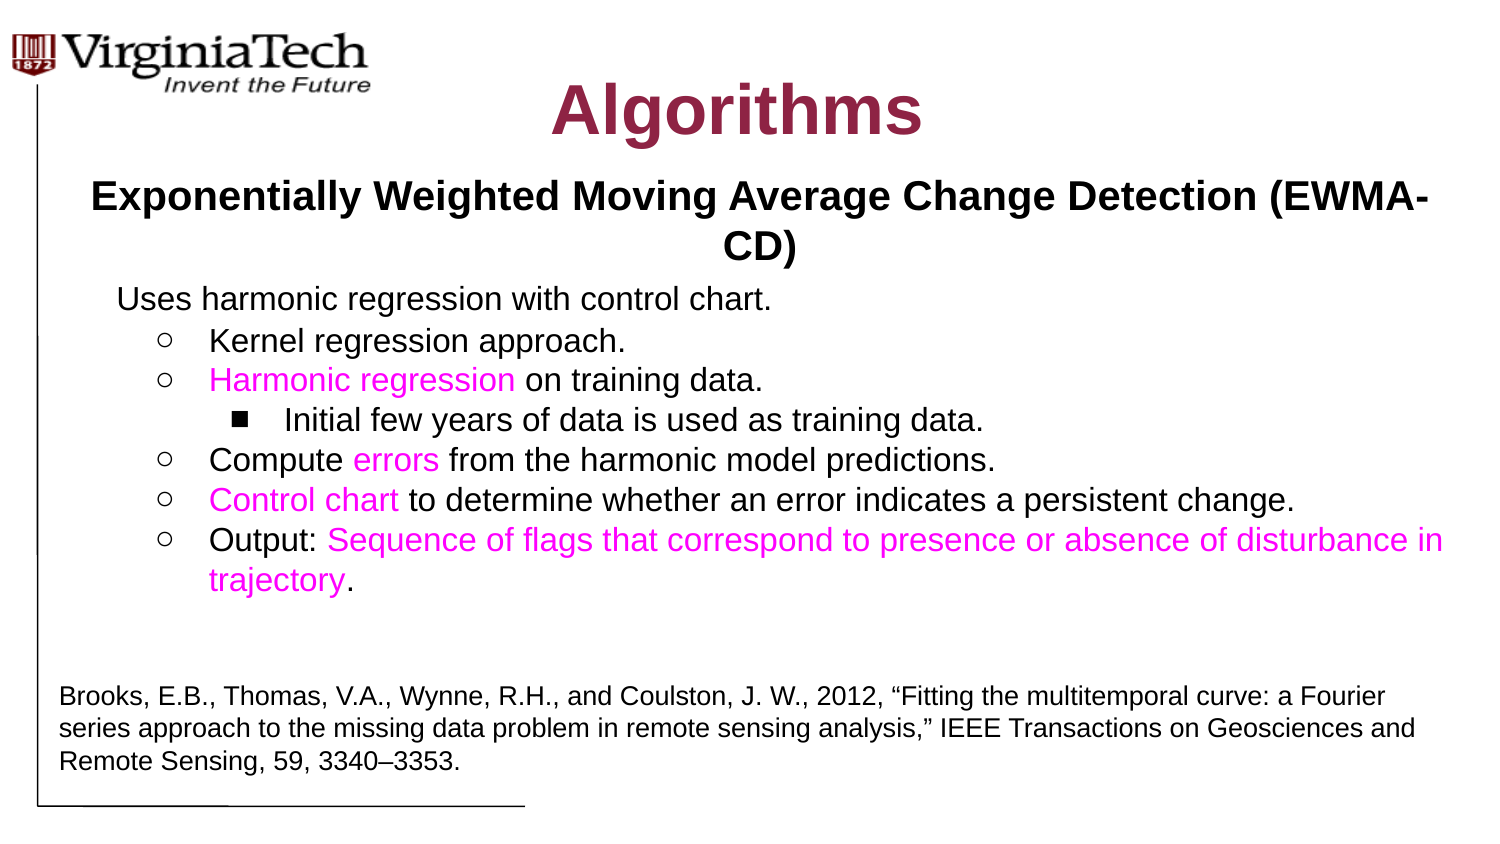

# Algorithms
Exponentially Weighted Moving Average Change Detection (EWMA-CD)
 Uses harmonic regression with control chart.
Kernel regression approach.
Harmonic regression on training data.
Initial few years of data is used as training data.
Compute errors from the harmonic model predictions.
Control chart to determine whether an error indicates a persistent change.
Output: Sequence of flags that correspond to presence or absence of disturbance in trajectory.
Brooks, E.B., Thomas, V.A., Wynne, R.H., and Coulston, J. W., 2012, “Fitting the multitemporal curve: a Fourier series approach to the missing data problem in remote sensing analysis,” IEEE Transactions on Geosciences and Remote Sensing, 59, 3340–3353.